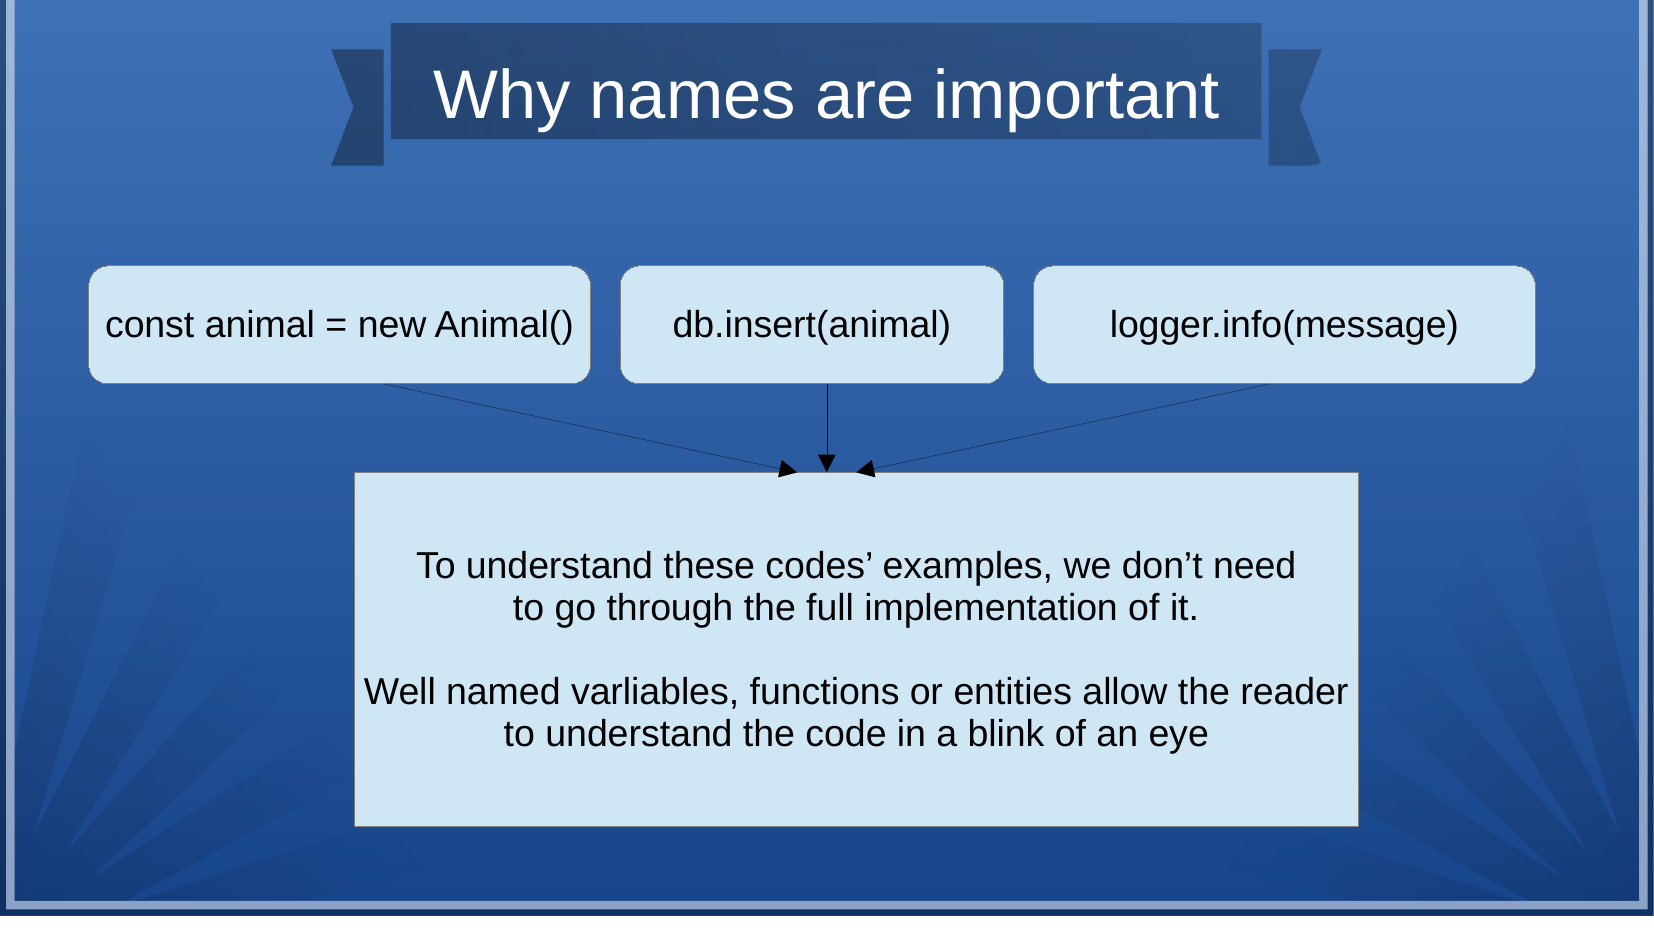

# Why names are important
const animal = new Animal()
db.insert(animal)
logger.info(message)
To understand these codes’ examples, we don’t need
to go through the full implementation of it.
Well named varliables, functions or entities allow the reader
to understand the code in a blink of an eye